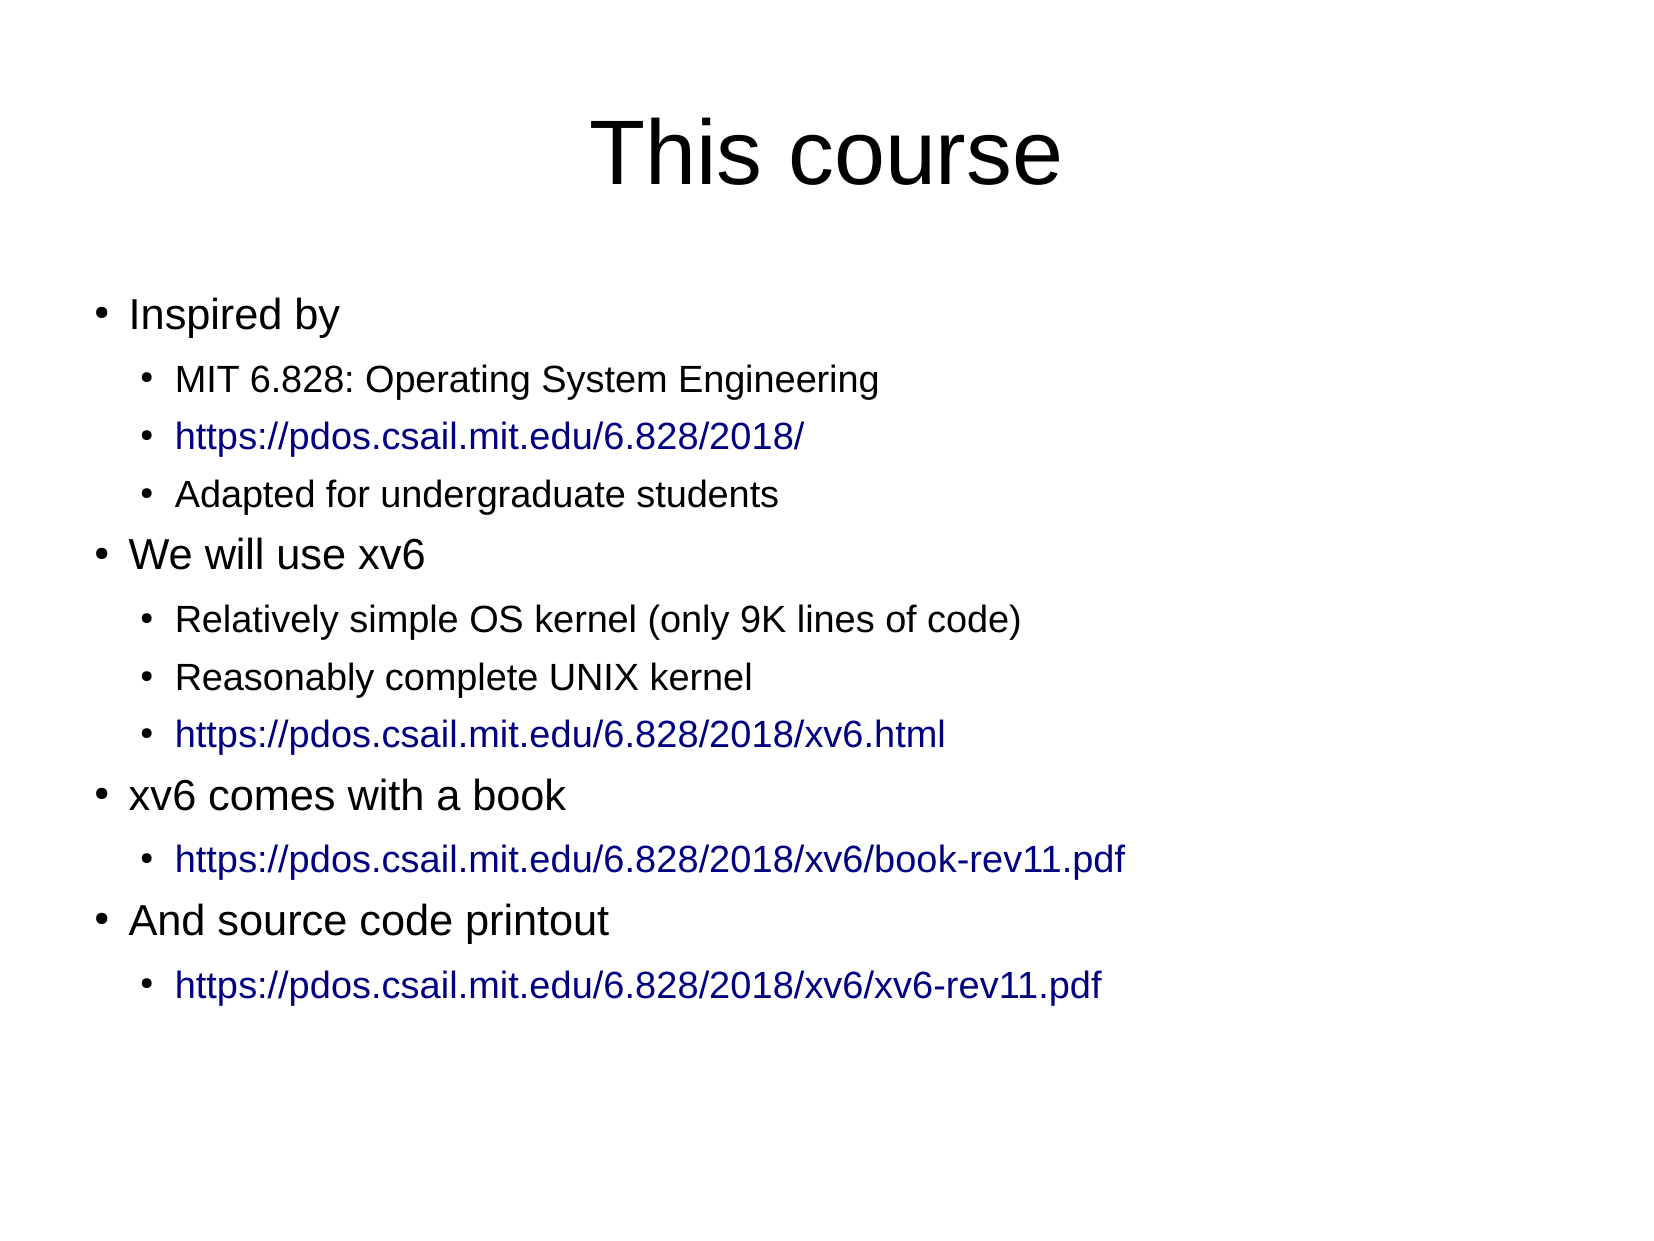

# This course
Inspired by
MIT 6.828: Operating System Engineering
https://pdos.csail.mit.edu/6.828/2018/
Adapted for undergraduate students
We will use xv6
Relatively simple OS kernel (only 9K lines of code)
Reasonably complete UNIX kernel
https://pdos.csail.mit.edu/6.828/2018/xv6.html
xv6 comes with a book
https://pdos.csail.mit.edu/6.828/2018/xv6/book-rev11.pdf
And source code printout
https://pdos.csail.mit.edu/6.828/2018/xv6/xv6-rev11.pdf